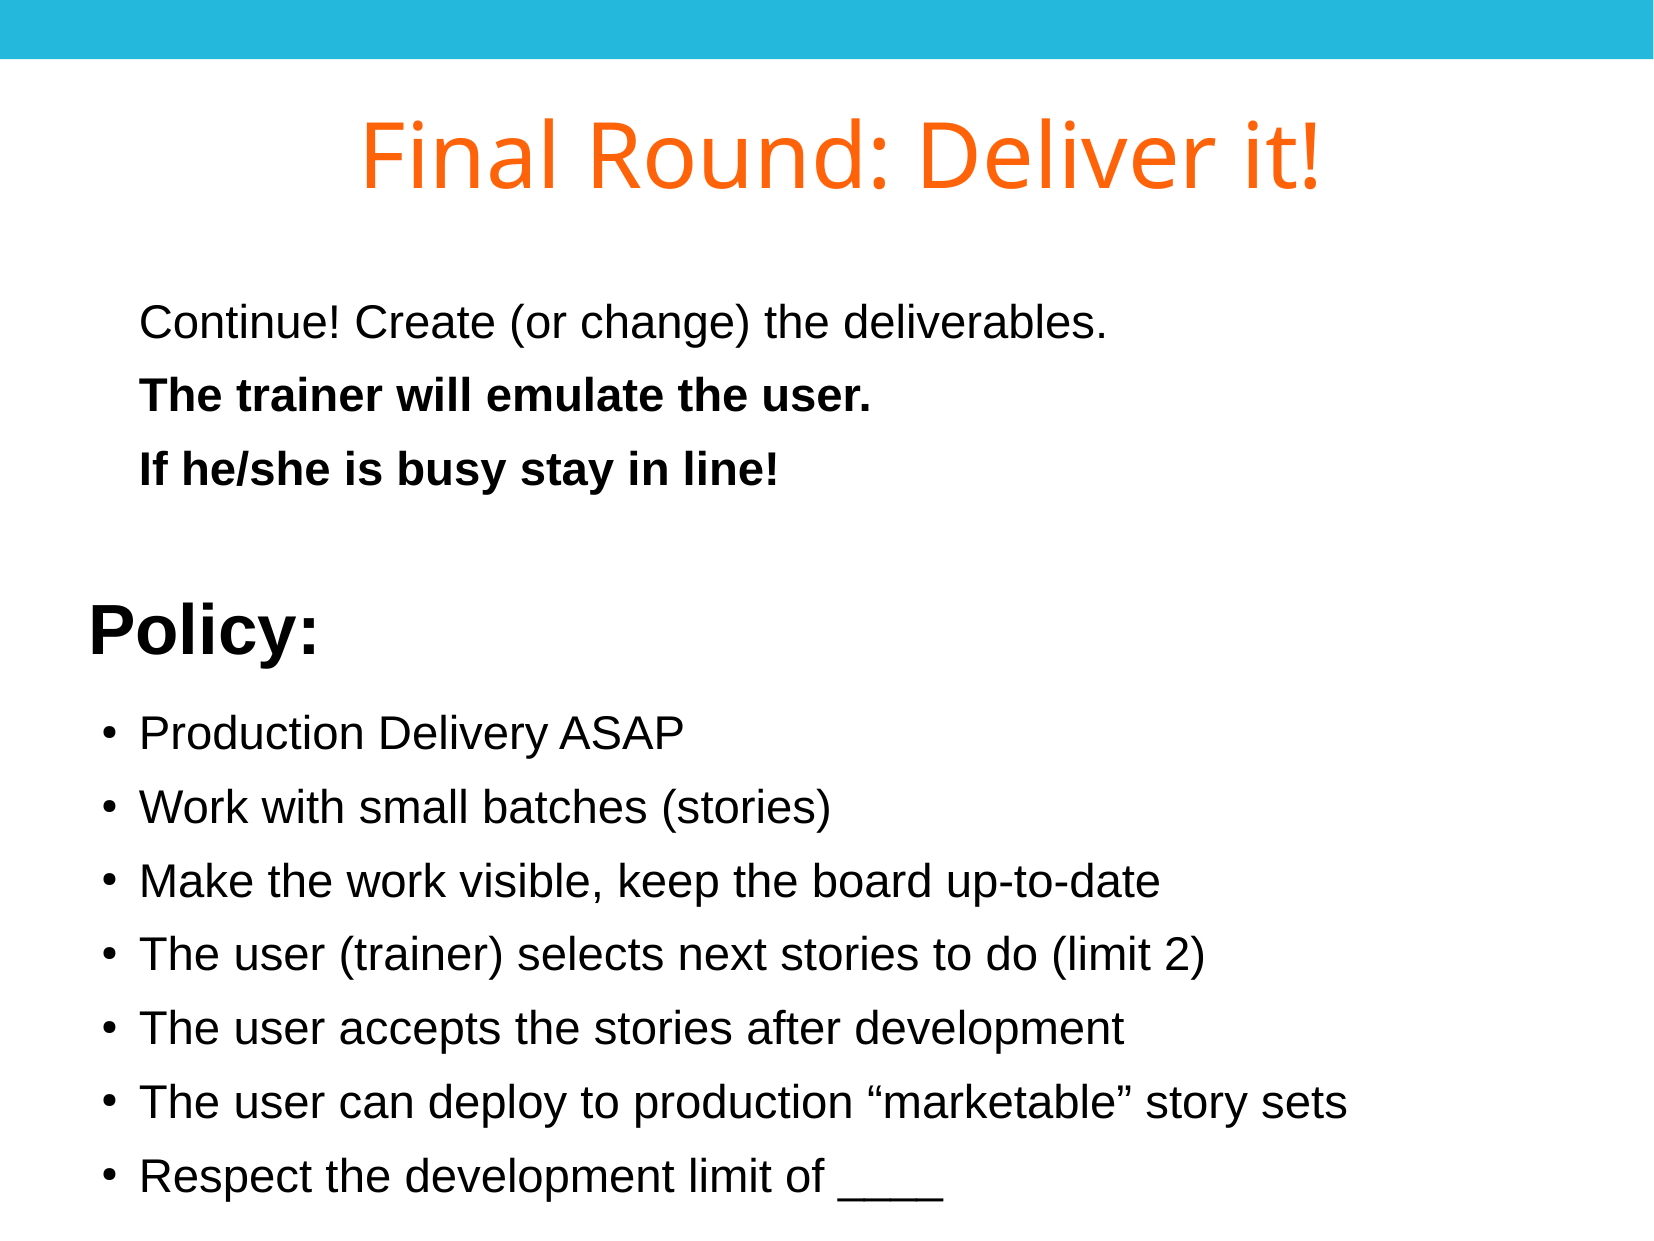

# Final Round: Deliver it!
Continue! Create (or change) the deliverables.
The trainer will emulate the user.
If he/she is busy stay in line!
Policy:
Production Delivery ASAP
Work with small batches (stories)
Make the work visible, keep the board up-to-date
The user (trainer) selects next stories to do (limit 2)
The user accepts the stories after development
The user can deploy to production “marketable” story sets
Respect the development limit of ____